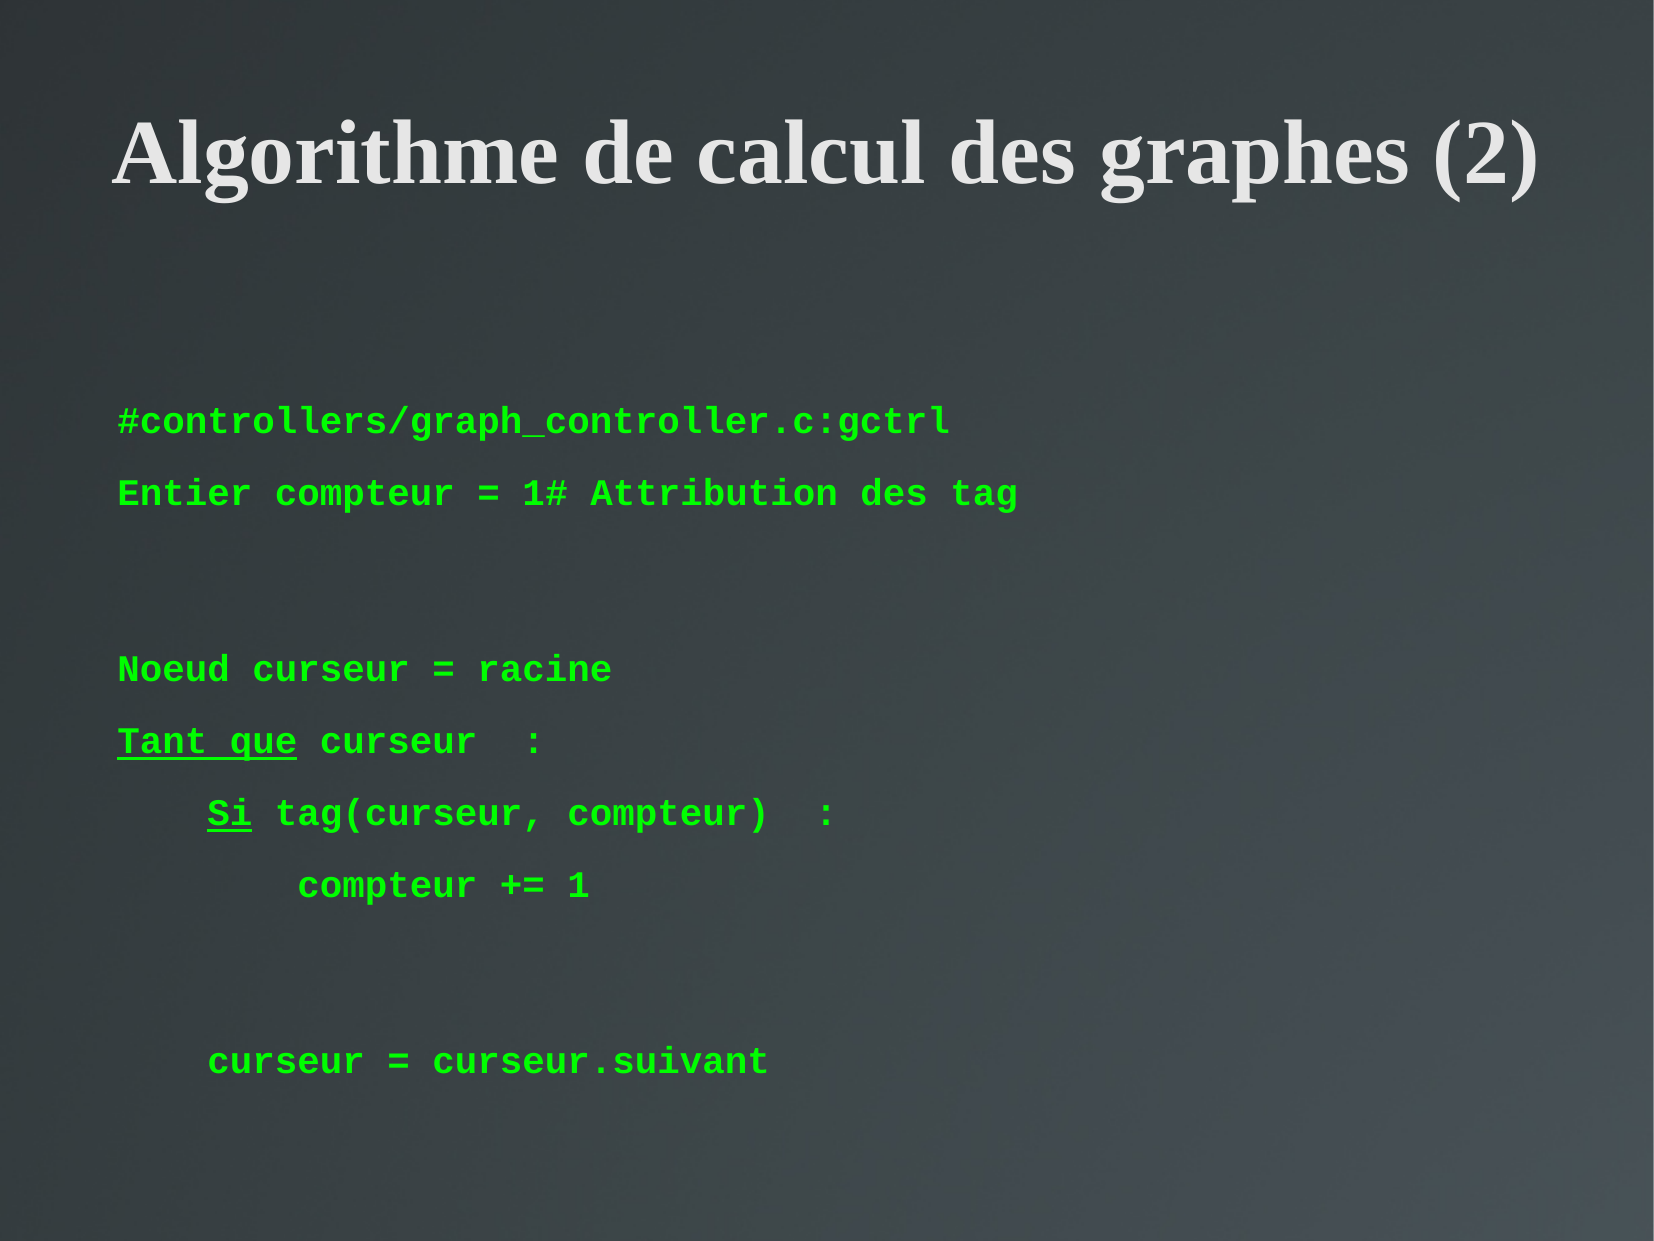

Algorithme de calcul des graphes (2)
#controllers/graph_controller.c:gctrl
Entier compteur = 1	# Attribution des tag
Noeud curseur = racine
Tant que curseur  :
 Si tag(curseur, compteur)  :
 compteur += 1
 curseur = curseur.suivant